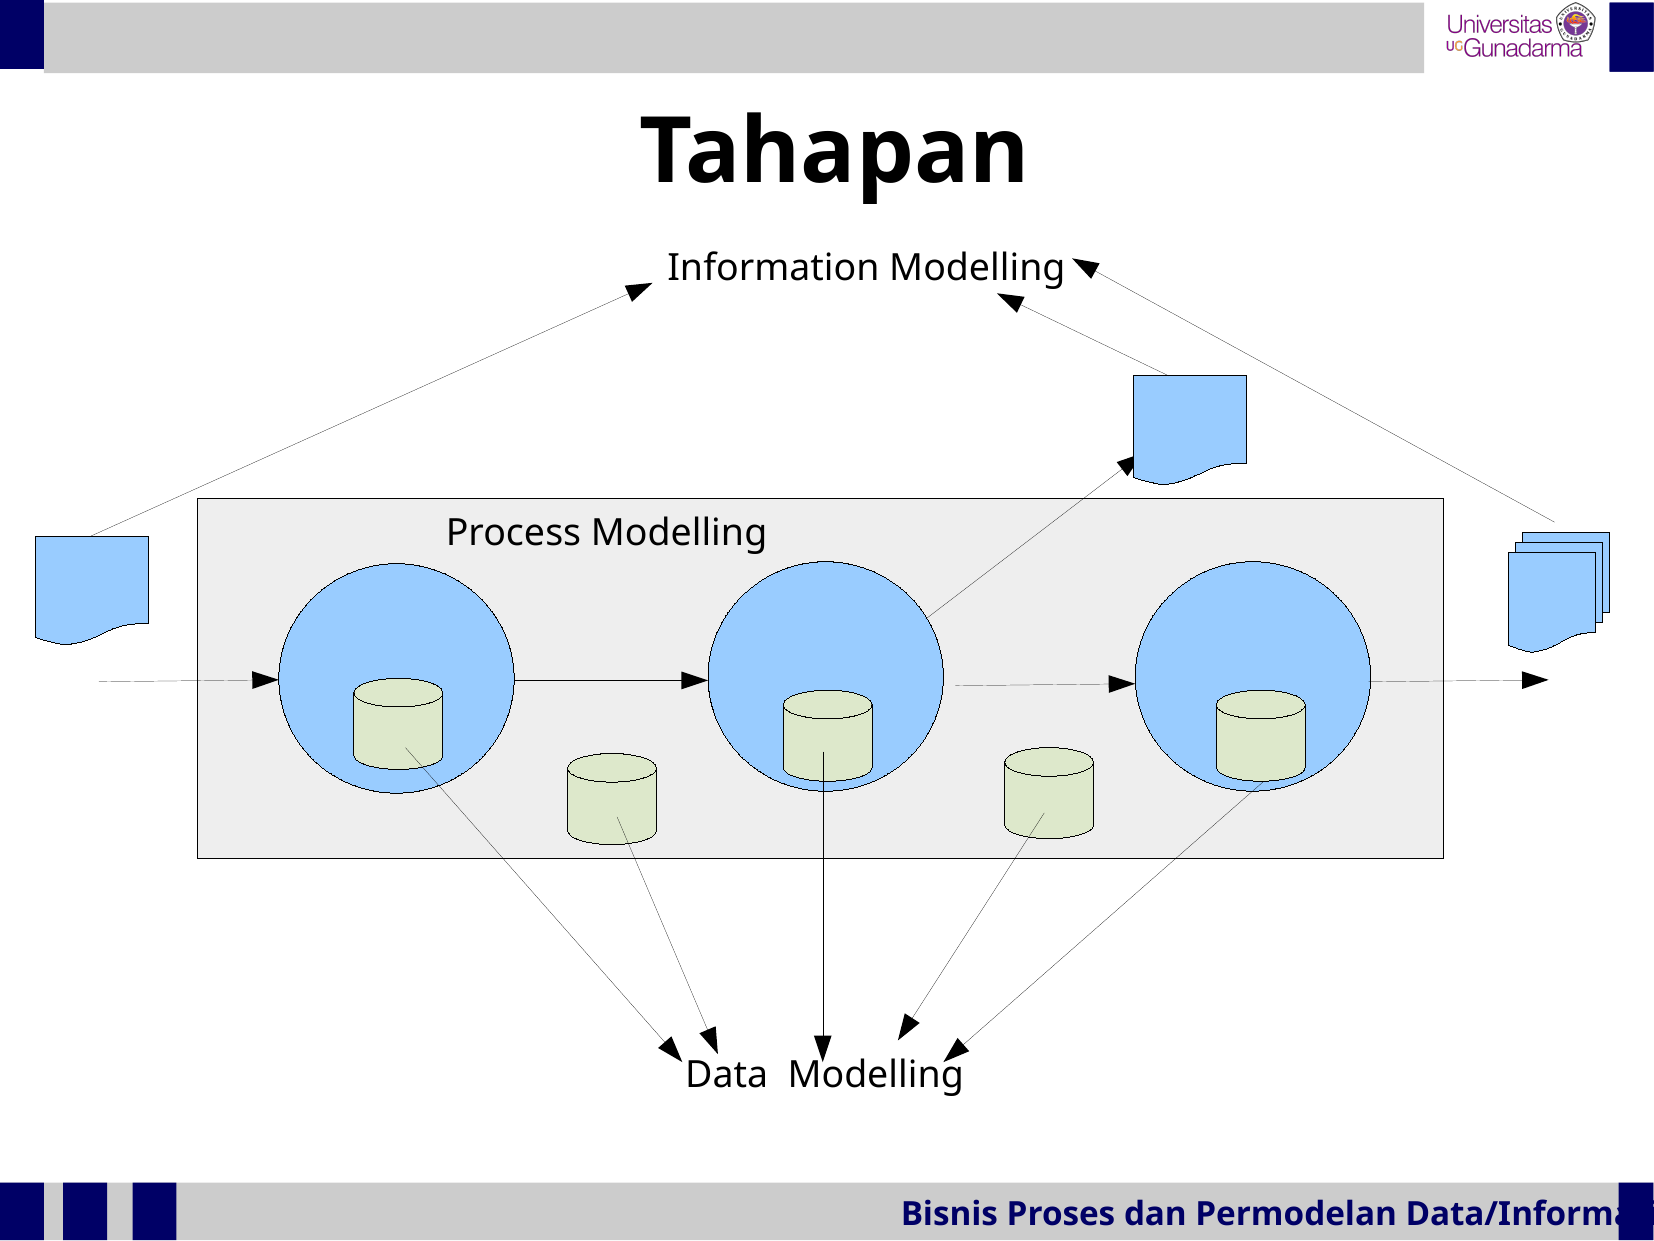

# Tahapan
Information Modelling
Process Modelling
Data Modelling